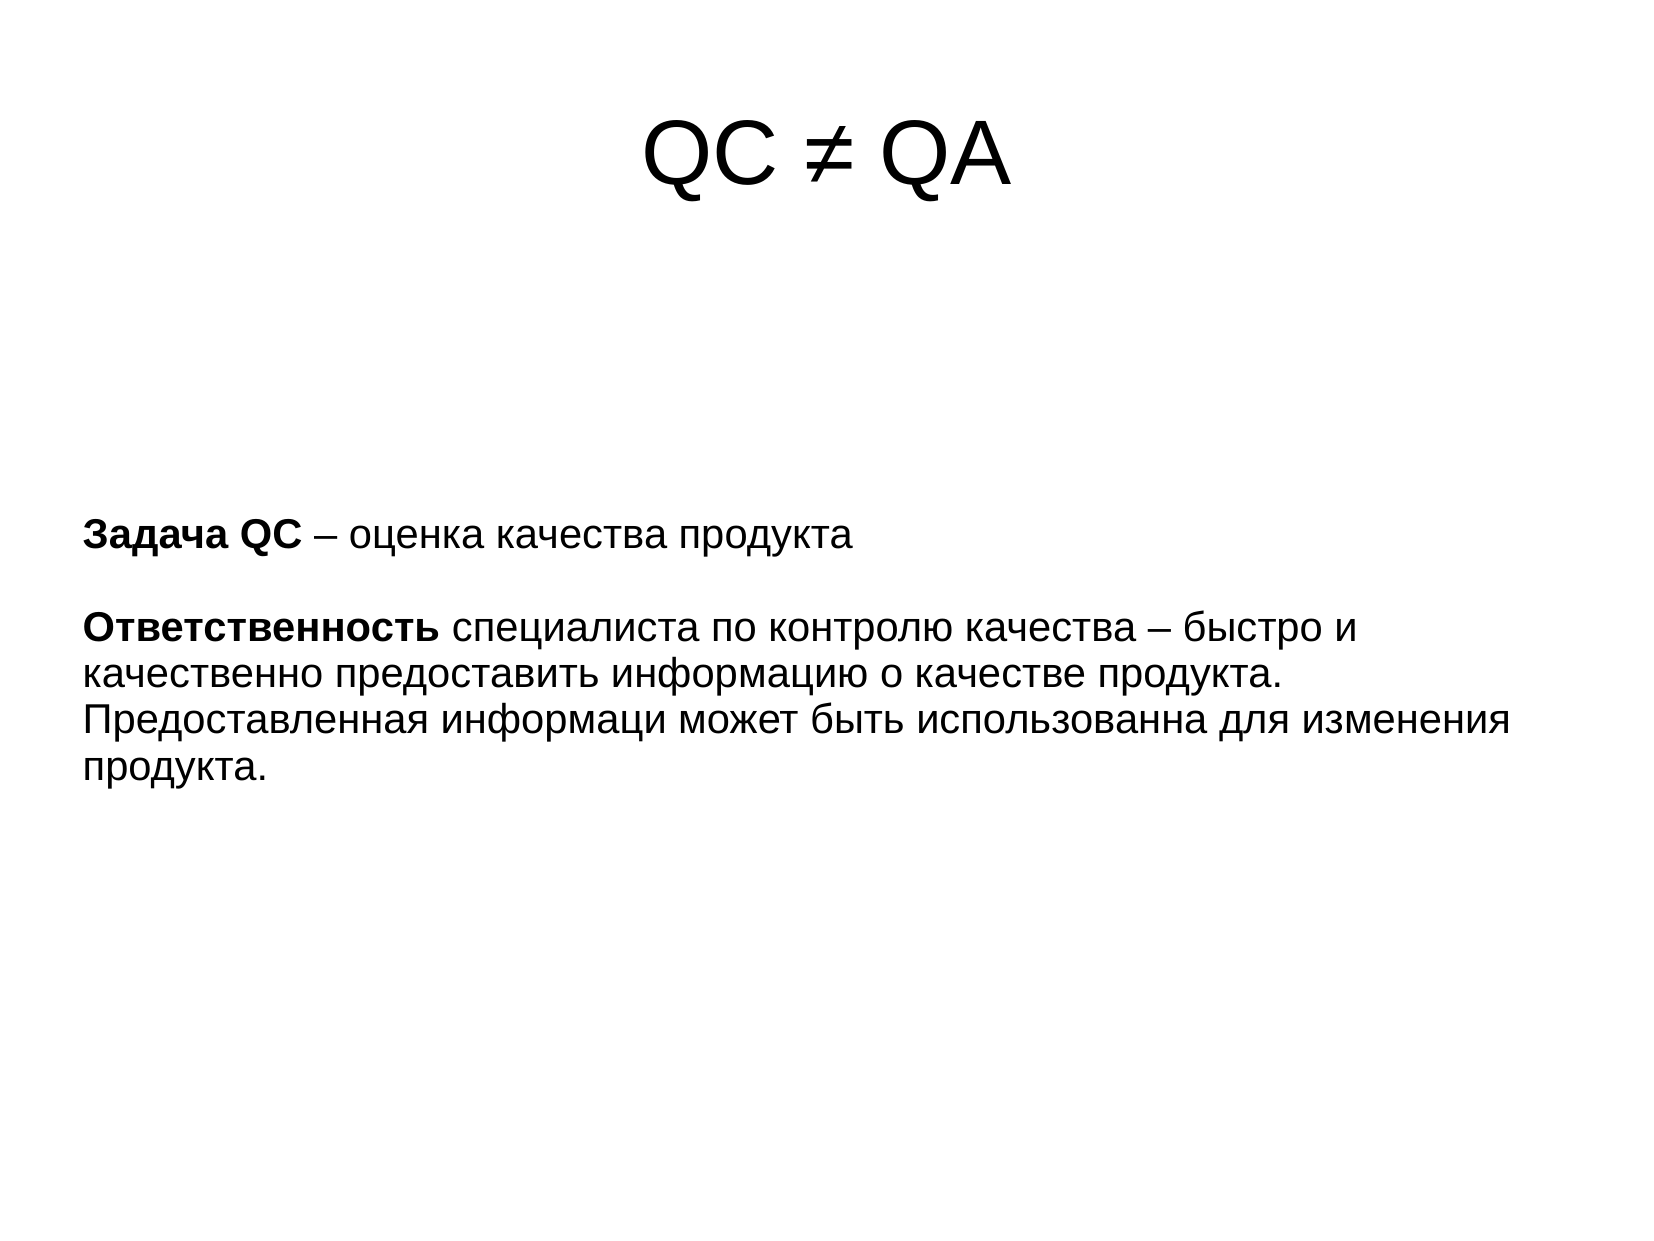

# QC ≠ QA
Задача QC – оценка качества продукта
Ответственность специалиста по контролю качества – быстро и качественно предоставить информацию о качестве продукта. Предоставленная информаци может быть использованна для изменения продукта.